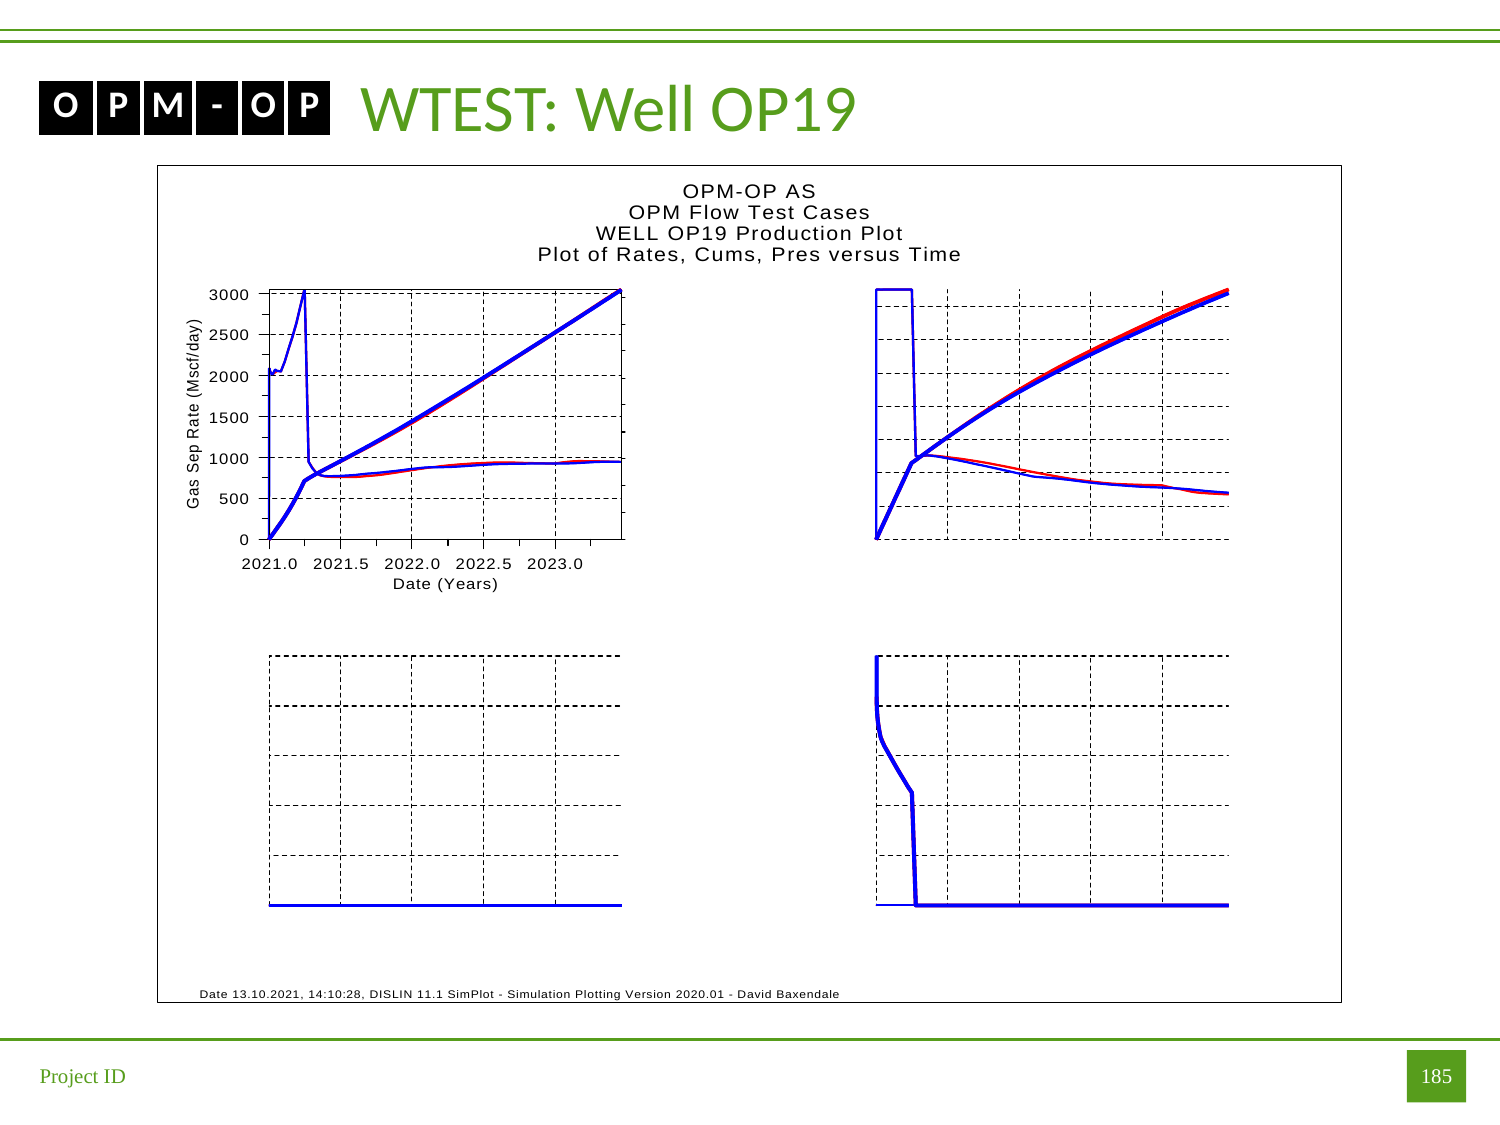

# WTEST: well OP19
Project ID
185